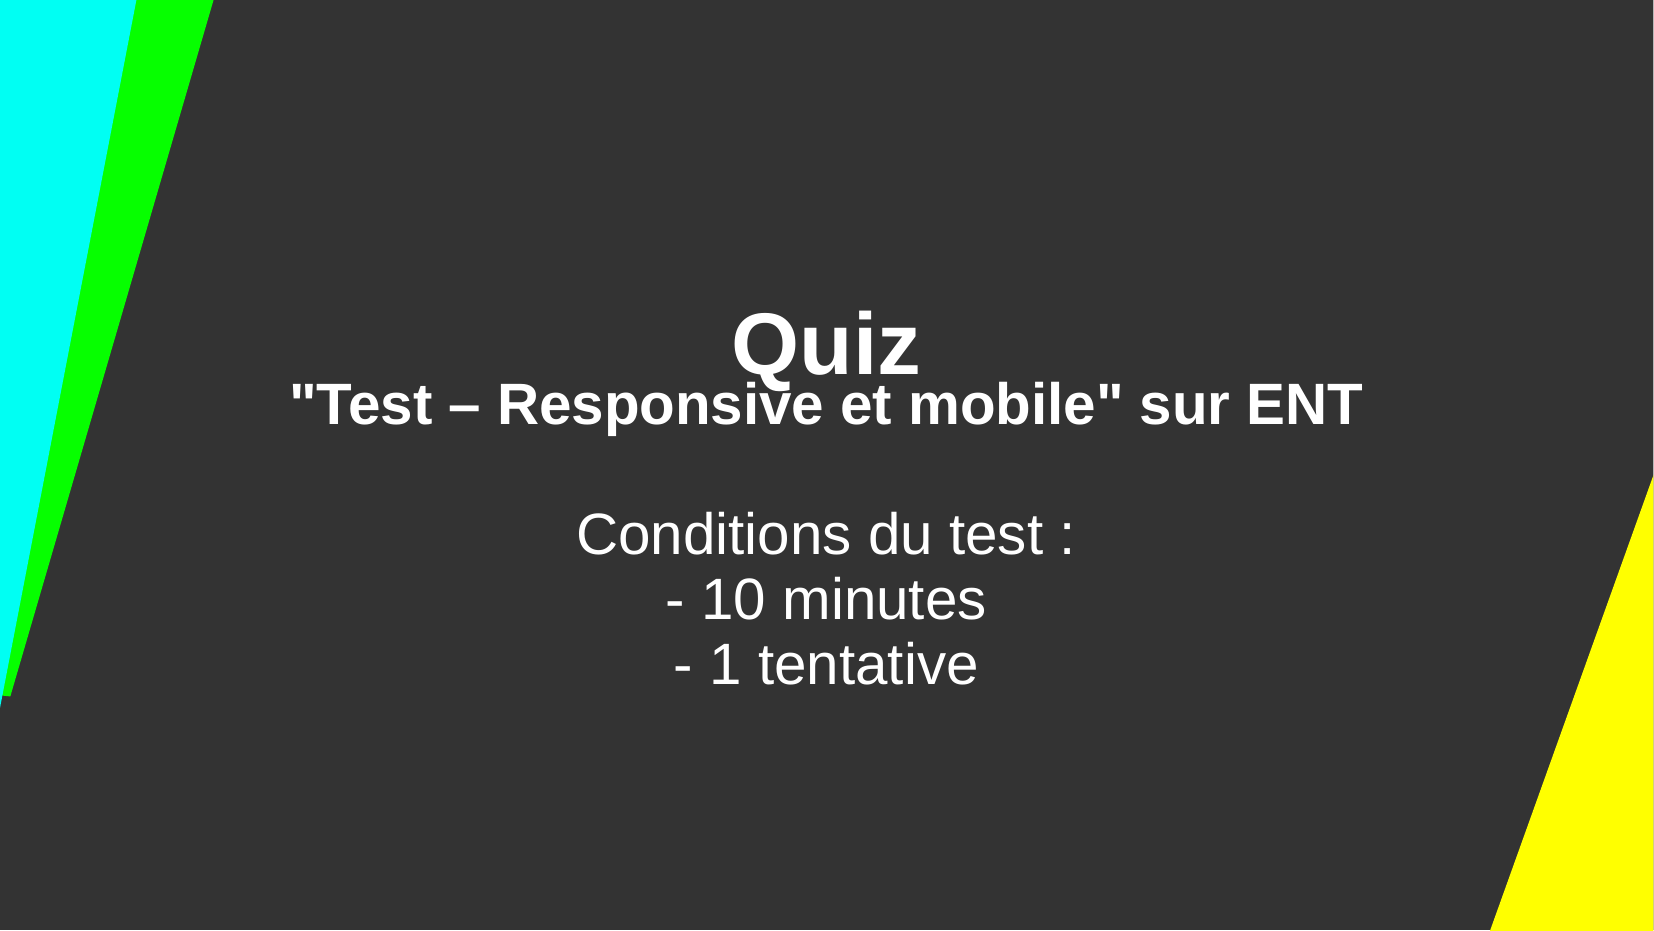

# Quiz
"Test – Responsive et mobile" sur ENT
Conditions du test :
- 10 minutes
- 1 tentative